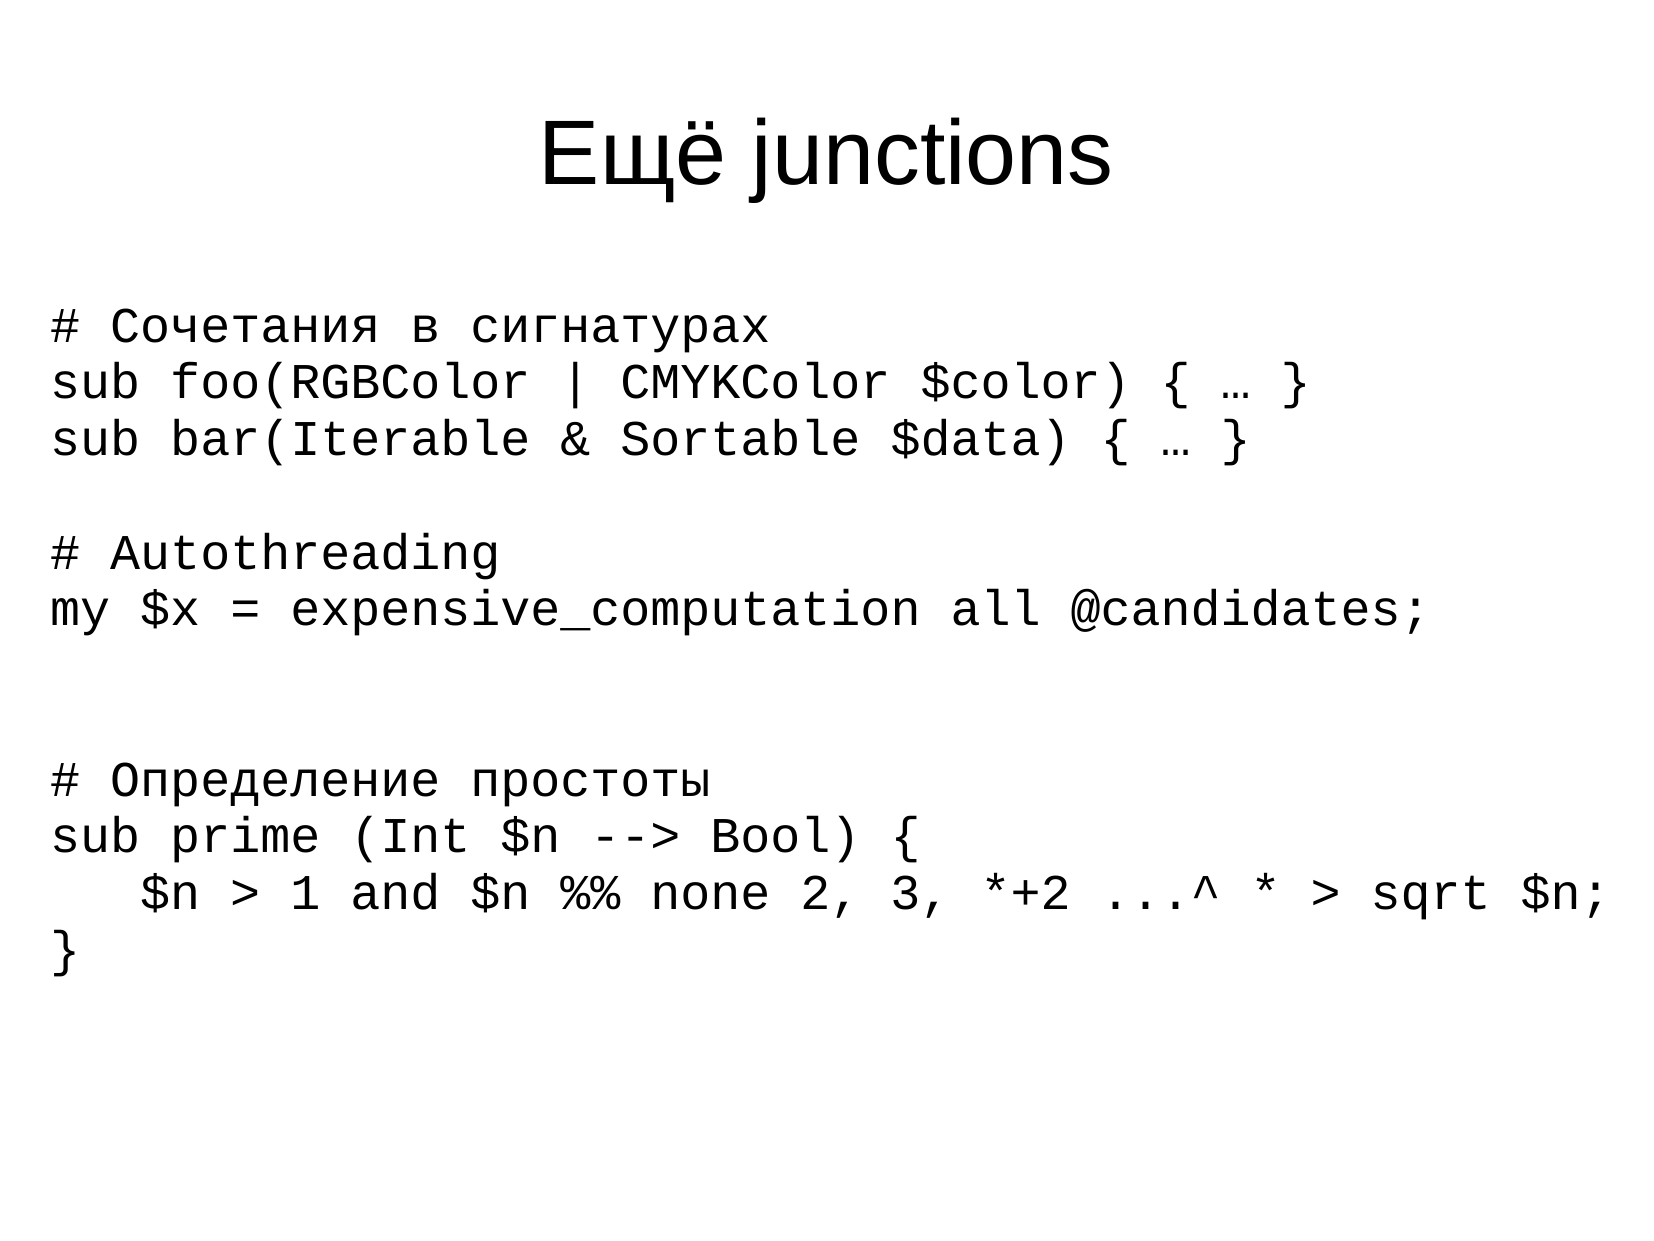

# Ещё junctions
# Сочетания в сигнатурах
sub foo(RGBColor | CMYKColor $color) { … }
sub bar(Iterable & Sortable $data) { … }
# Autothreading
my $x = expensive_computation all @candidates;
# Определение простоты
sub prime (Int $n --> Bool) {
 $n > 1 and $n %% none 2, 3, *+2 ...^ * > sqrt $n;
}